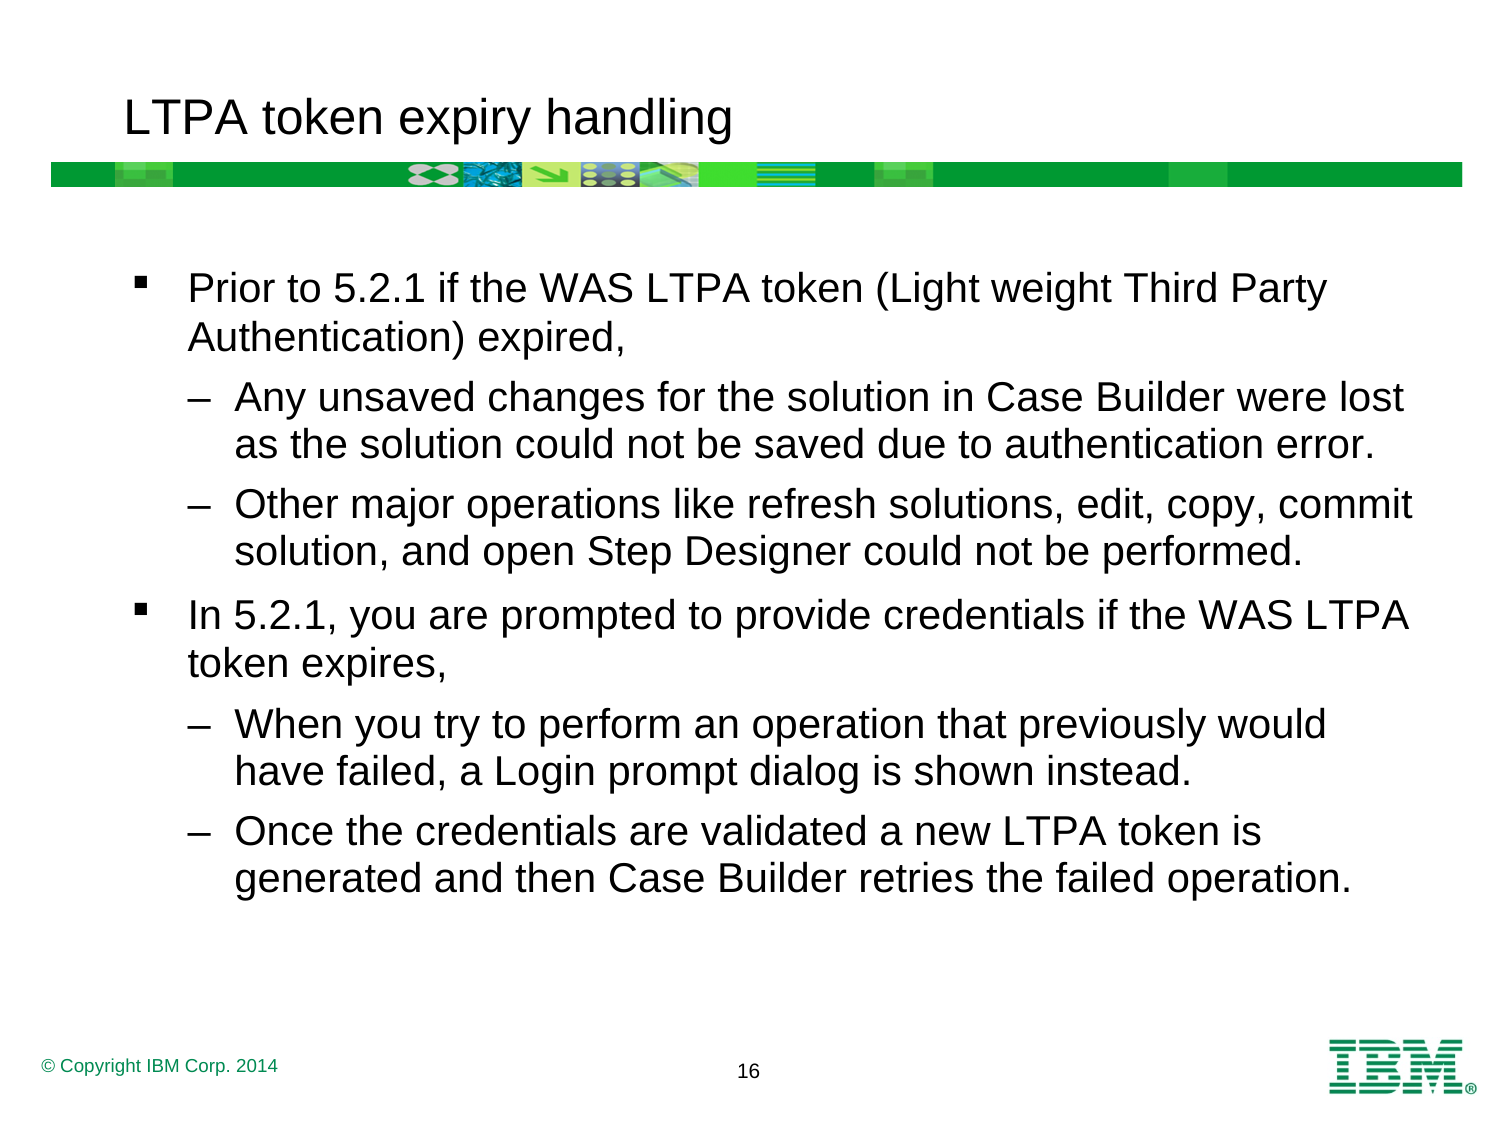

# LTPA token expiry handling
Prior to 5.2.1 if the WAS LTPA token (Light weight Third Party Authentication) expired,
Any unsaved changes for the solution in Case Builder were lost as the solution could not be saved due to authentication error.
Other major operations like refresh solutions, edit, copy, commit solution, and open Step Designer could not be performed.
In 5.2.1, you are prompted to provide credentials if the WAS LTPA token expires,
When you try to perform an operation that previously would have failed, a Login prompt dialog is shown instead.
Once the credentials are validated a new LTPA token is generated and then Case Builder retries the failed operation.
16